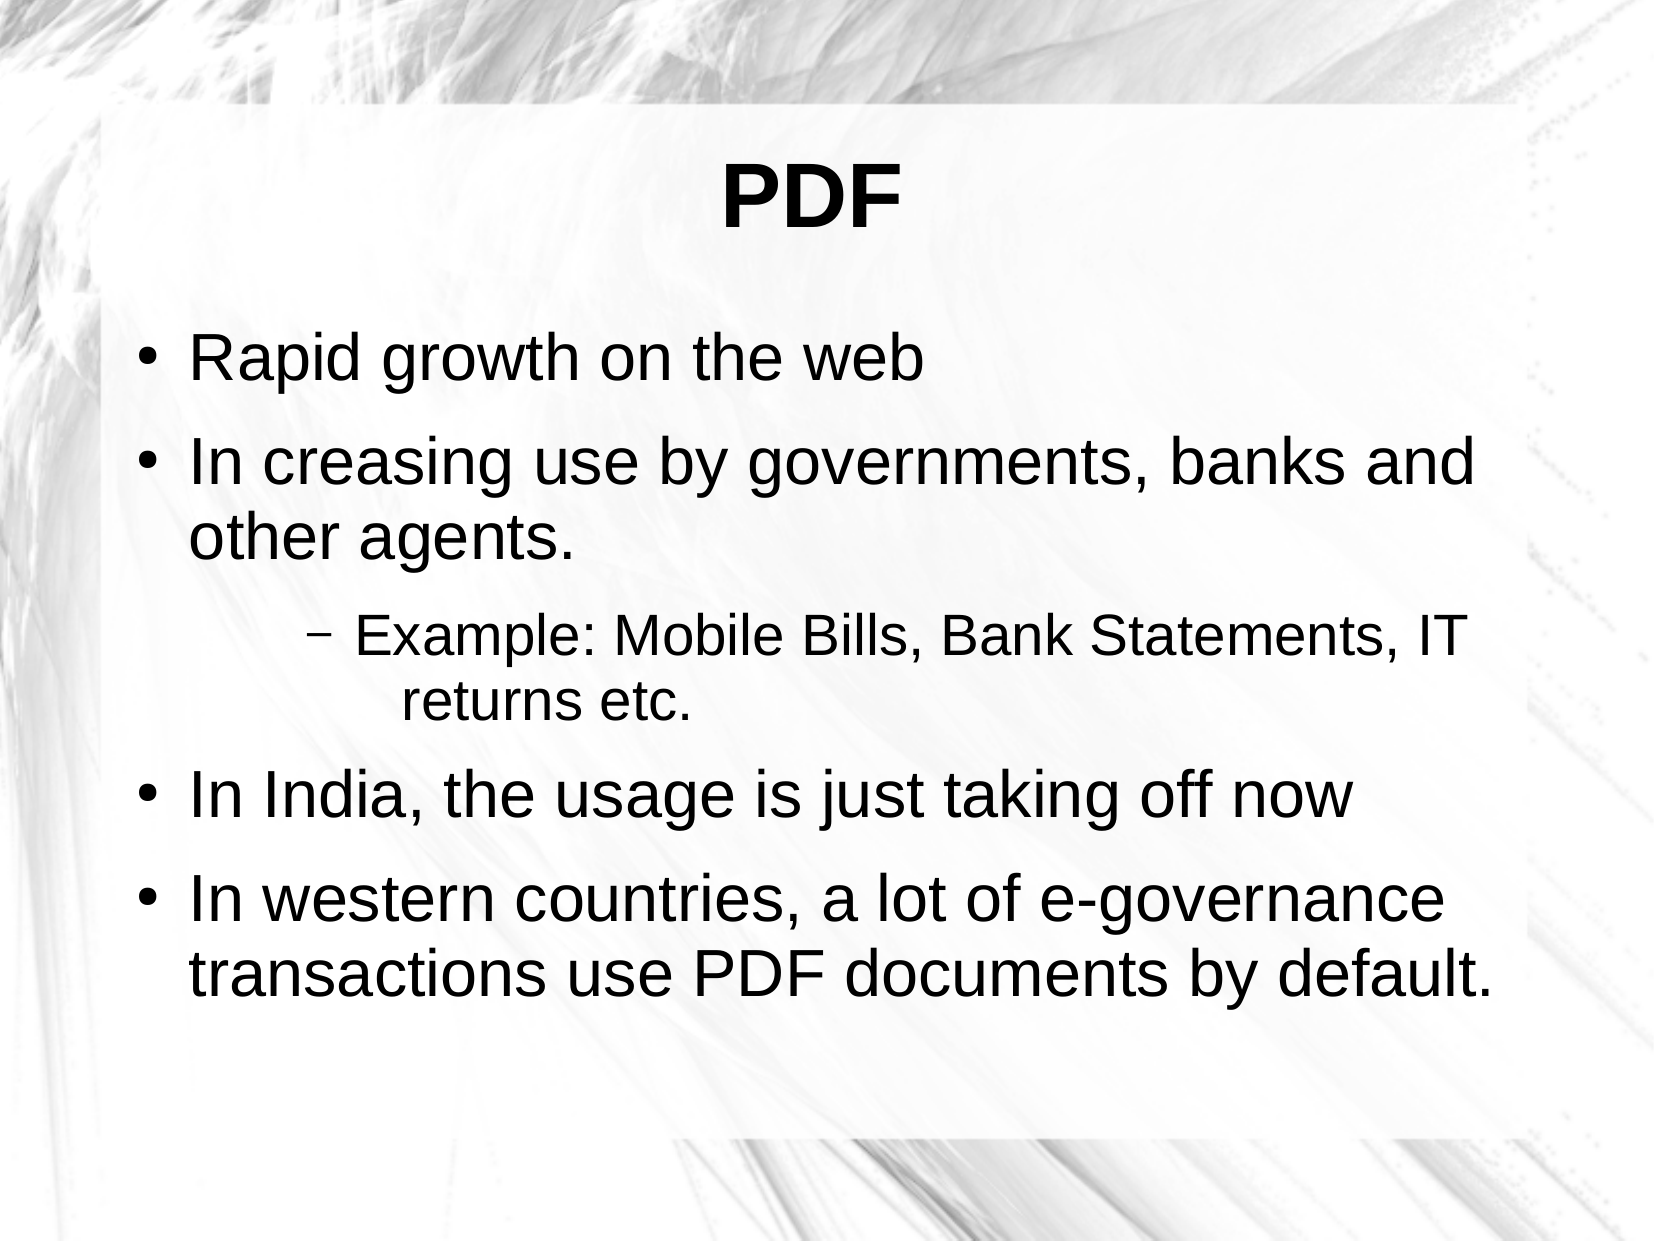

# PDF
Rapid growth on the web
In creasing use by governments, banks and other agents.
Example: Mobile Bills, Bank Statements, IT returns etc.
In India, the usage is just taking off now
In western countries, a lot of e-governance transactions use PDF documents by default.